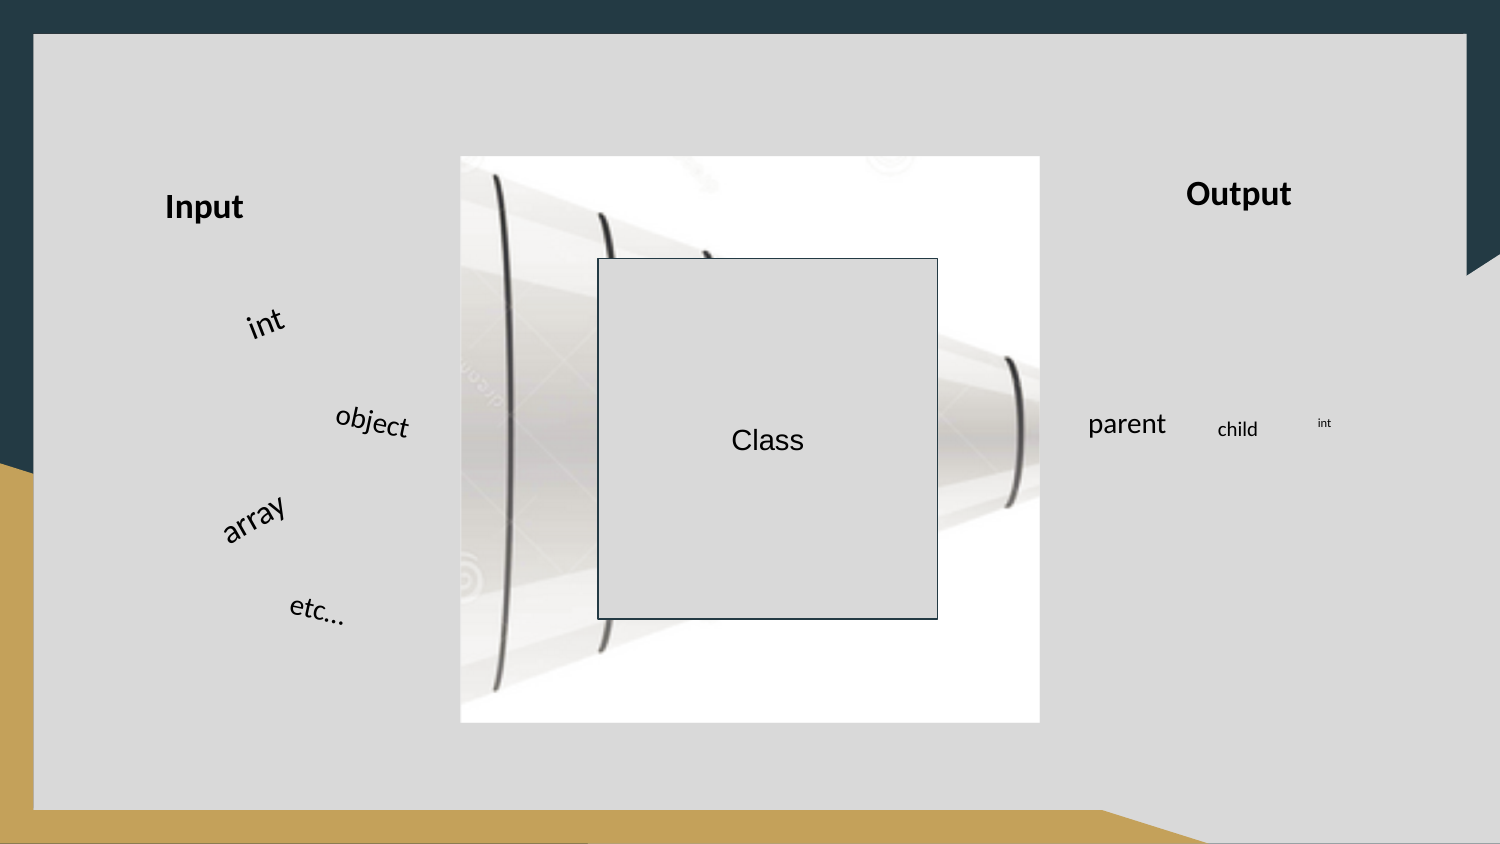

Output
Input
Class
int
object
parent
child
int
array
etc…